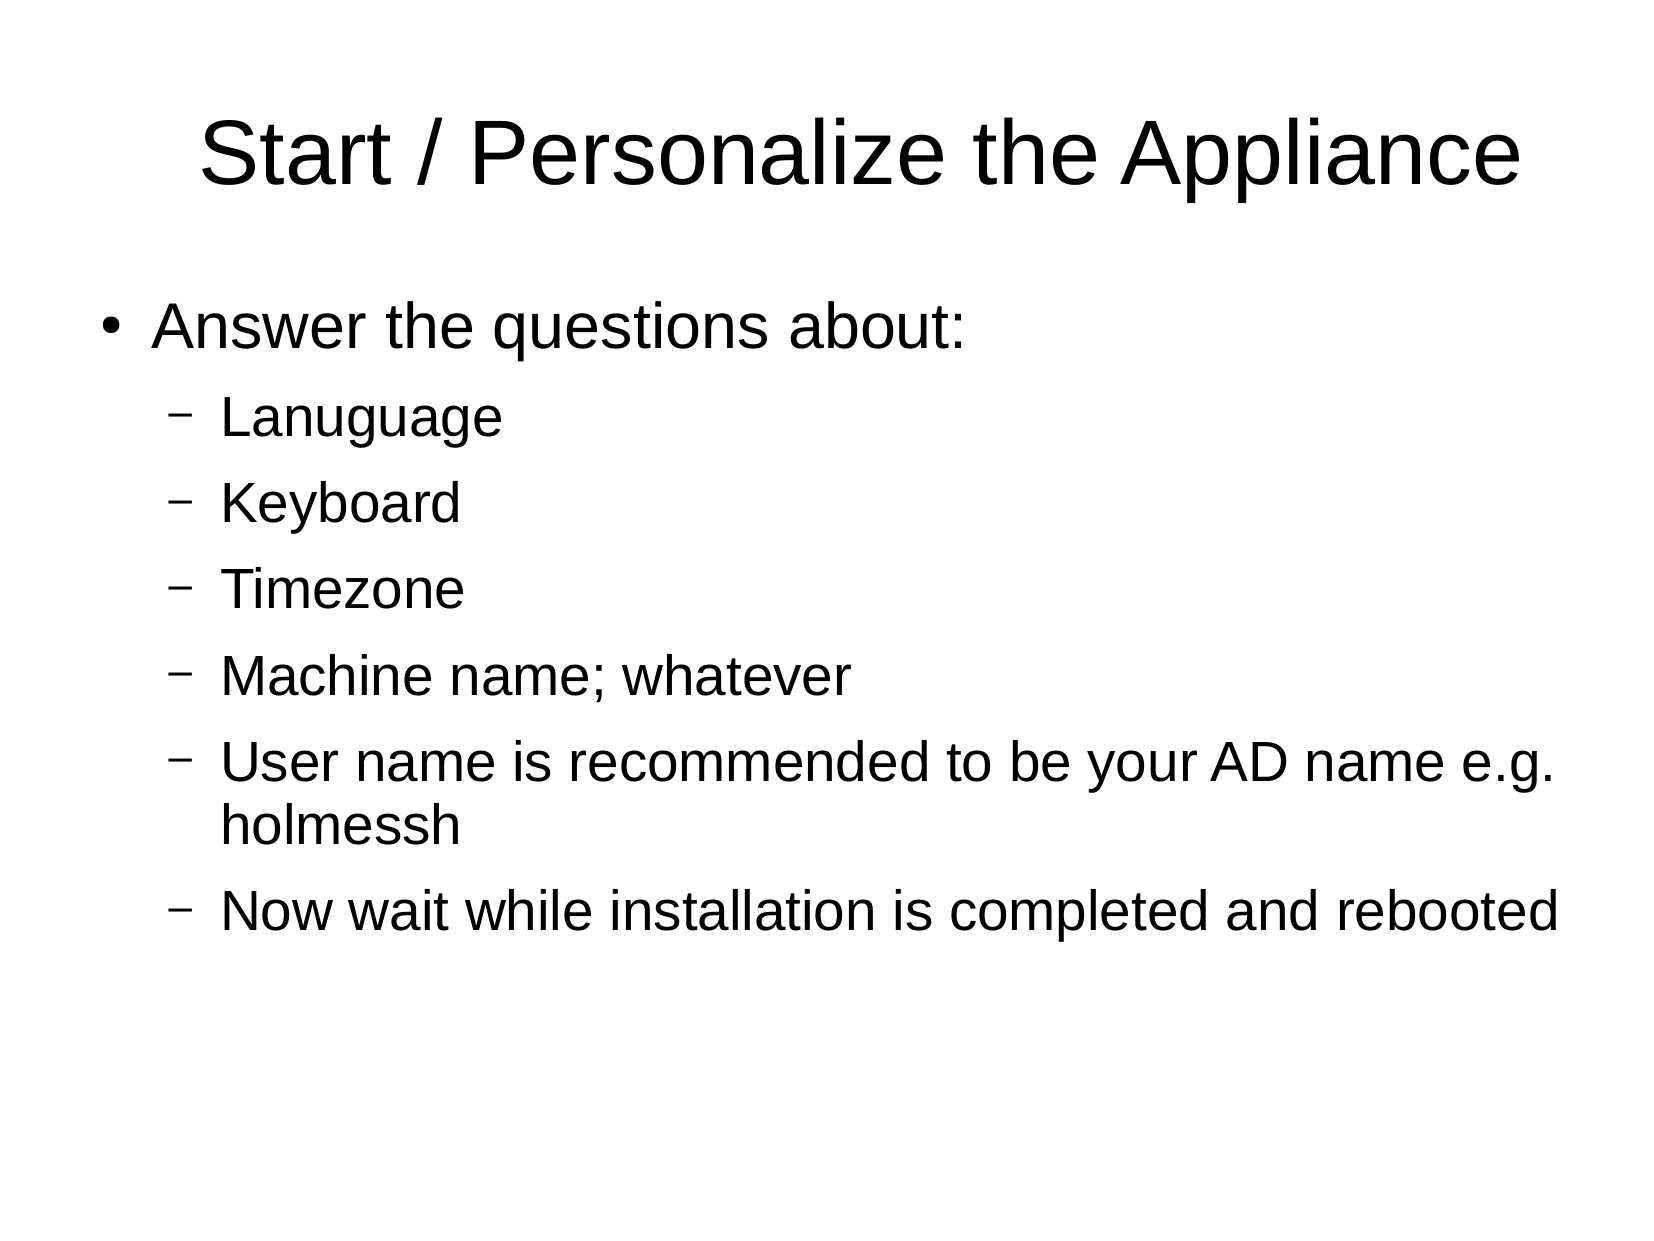

# Start / Personalize the Appliance
Answer the questions about:
Lanuguage
Keyboard
Timezone
Machine name; whatever
User name is recommended to be your AD name e.g. holmessh
Now wait while installation is completed and rebooted